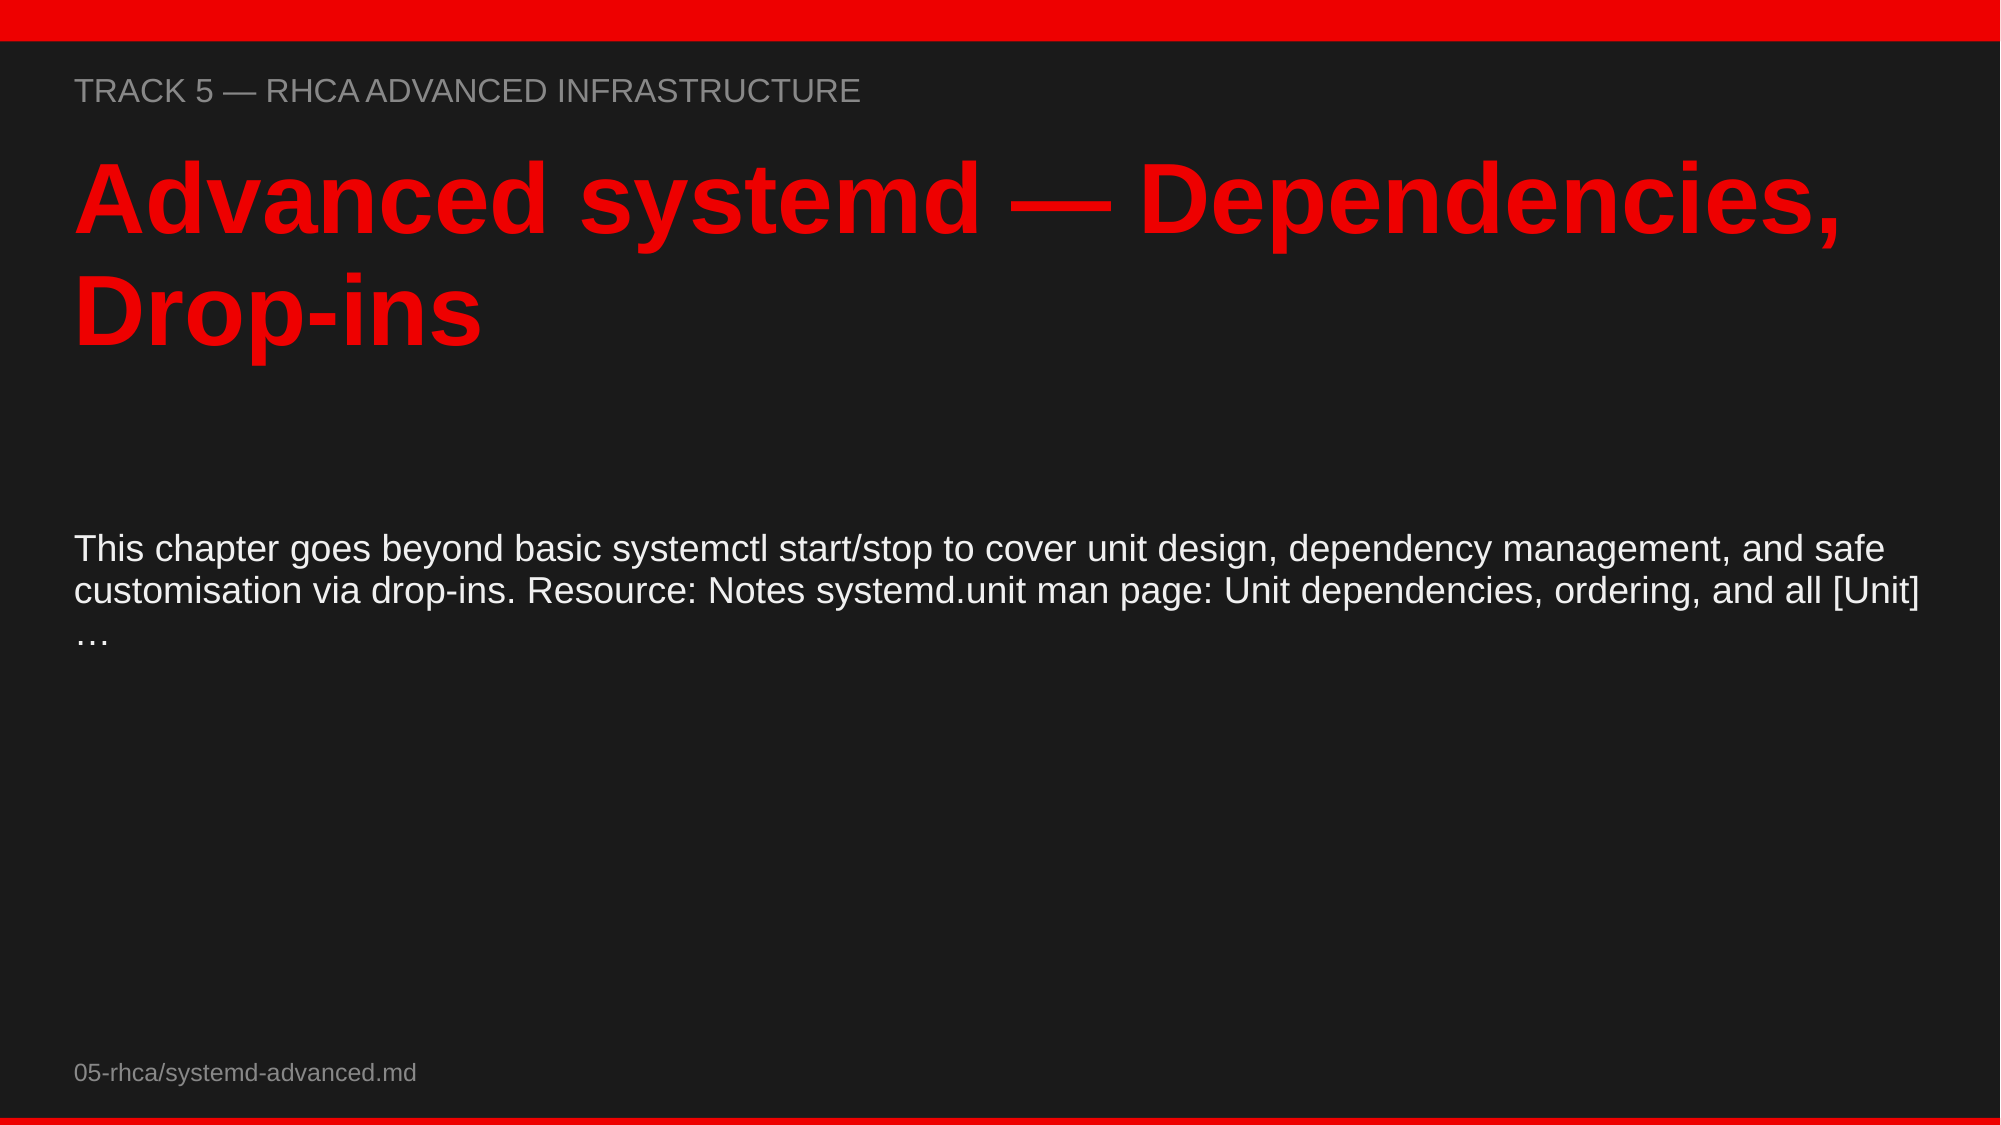

TRACK 5 — RHCA ADVANCED INFRASTRUCTURE
Advanced systemd — Dependencies, Drop-ins
This chapter goes beyond basic systemctl start/stop to cover unit design, dependency management, and safe customisation via drop-ins. Resource: Notes systemd.unit man page: Unit dependencies, ordering, and all [Unit] …
05-rhca/systemd-advanced.md